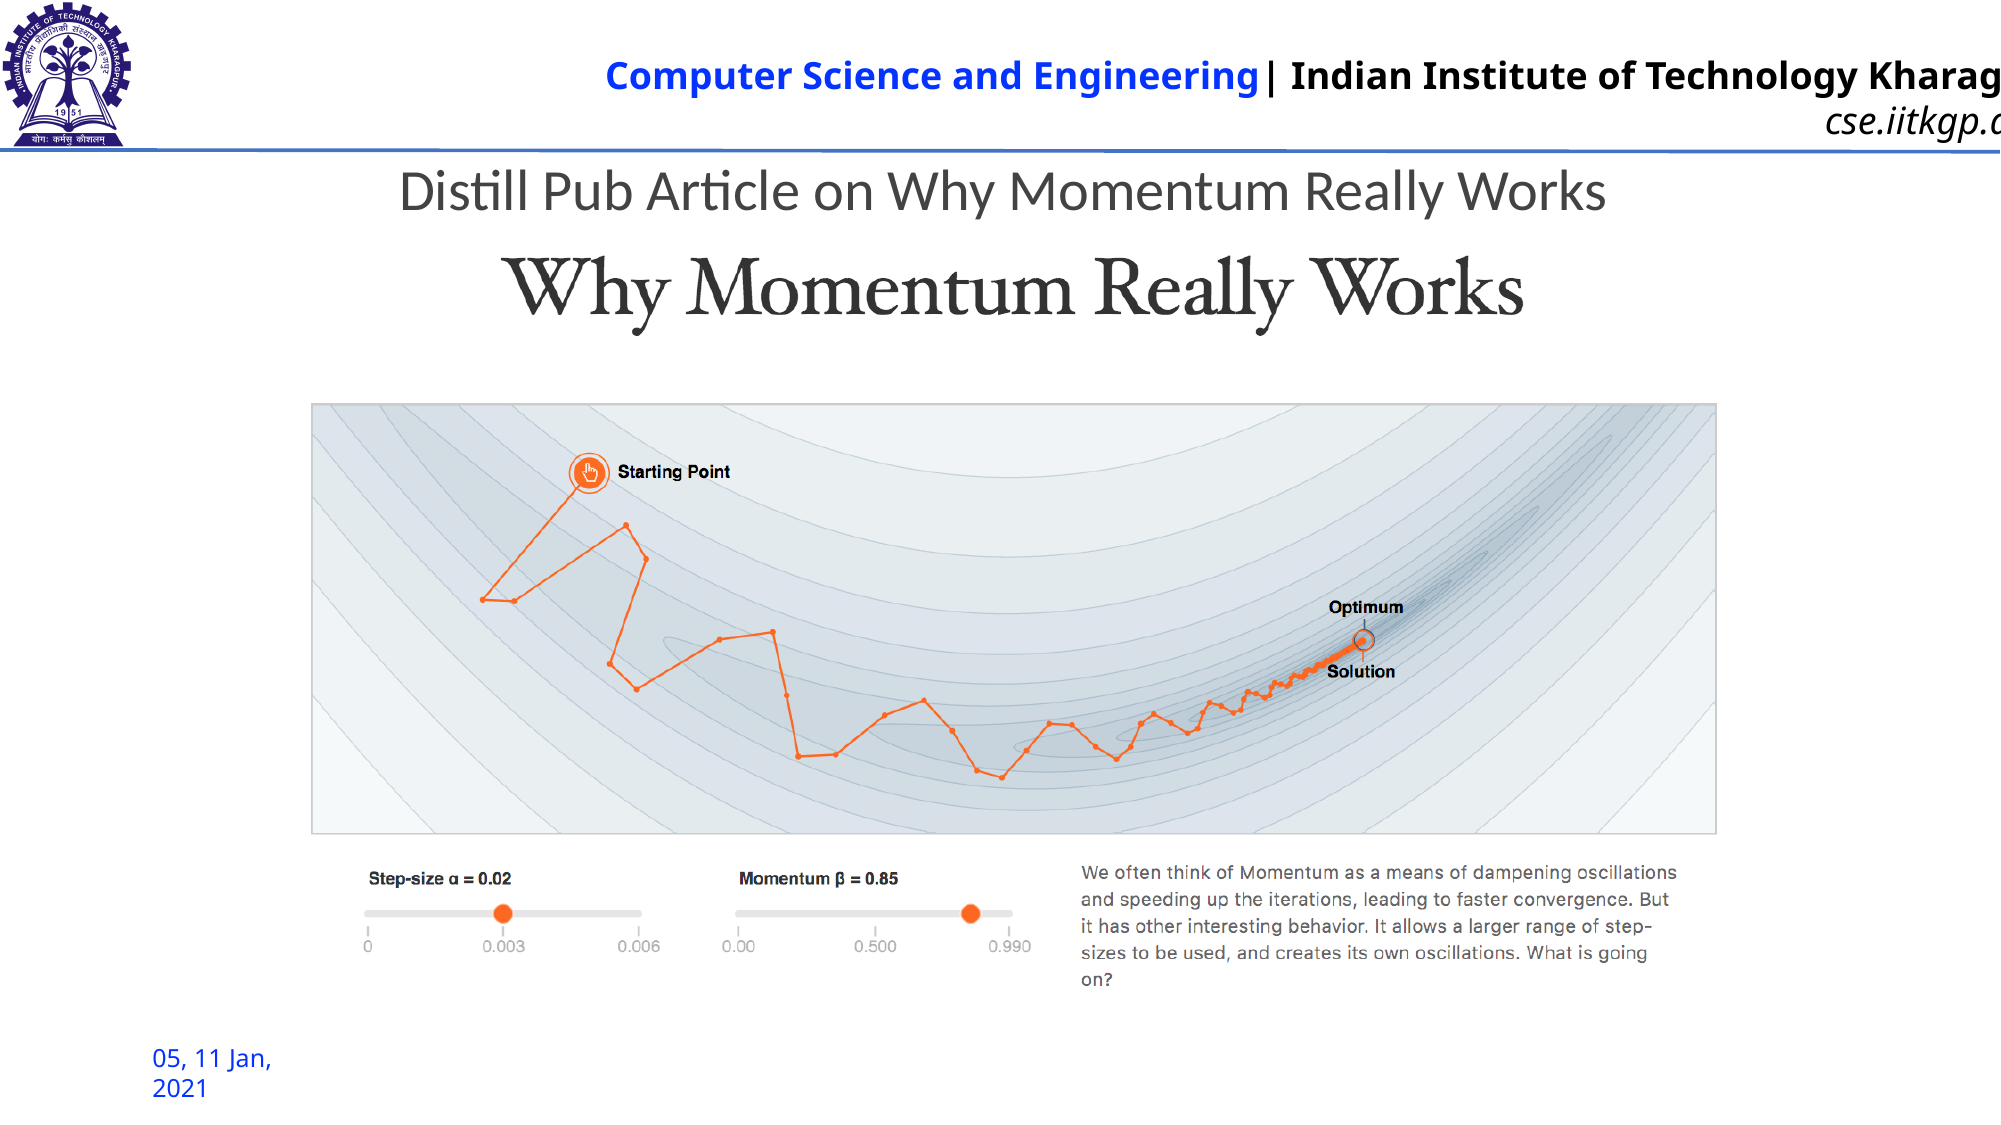

Distill Pub Article on Why Momentum Really Works
05, 11 Jan, 2021